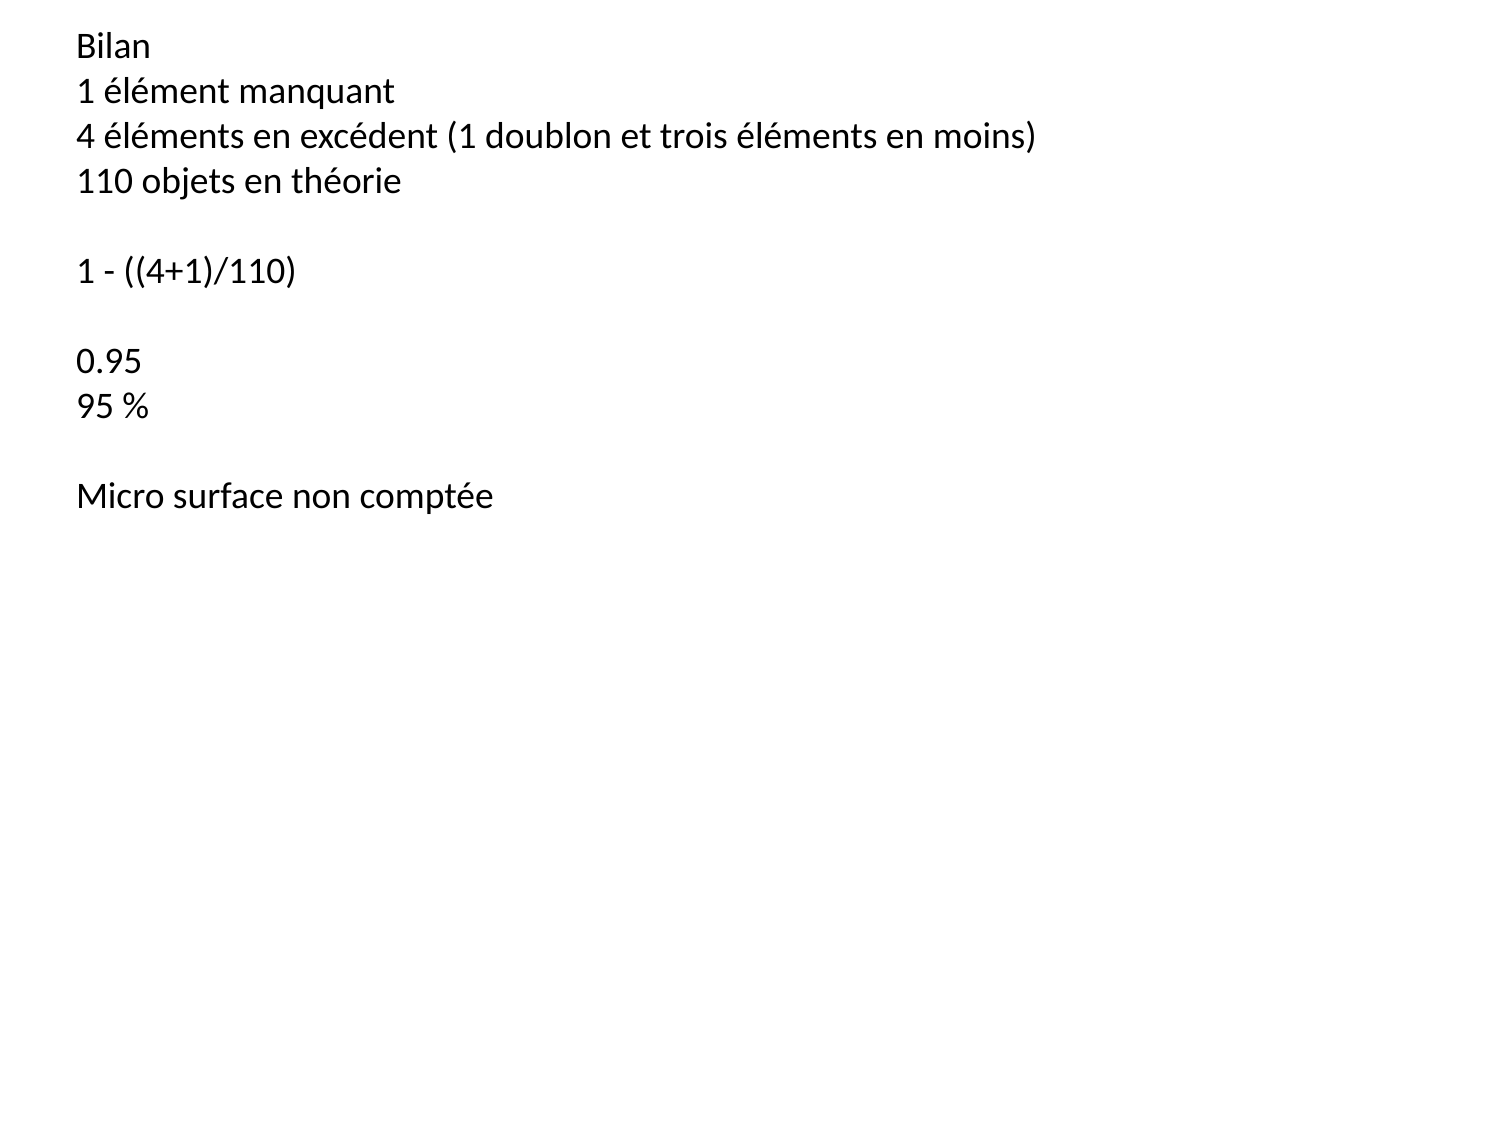

Bilan
1 élément manquant
4 éléments en excédent (1 doublon et trois éléments en moins)
110 objets en théorie
1 - ((4+1)/110)
0.95
95 %
Micro surface non comptée